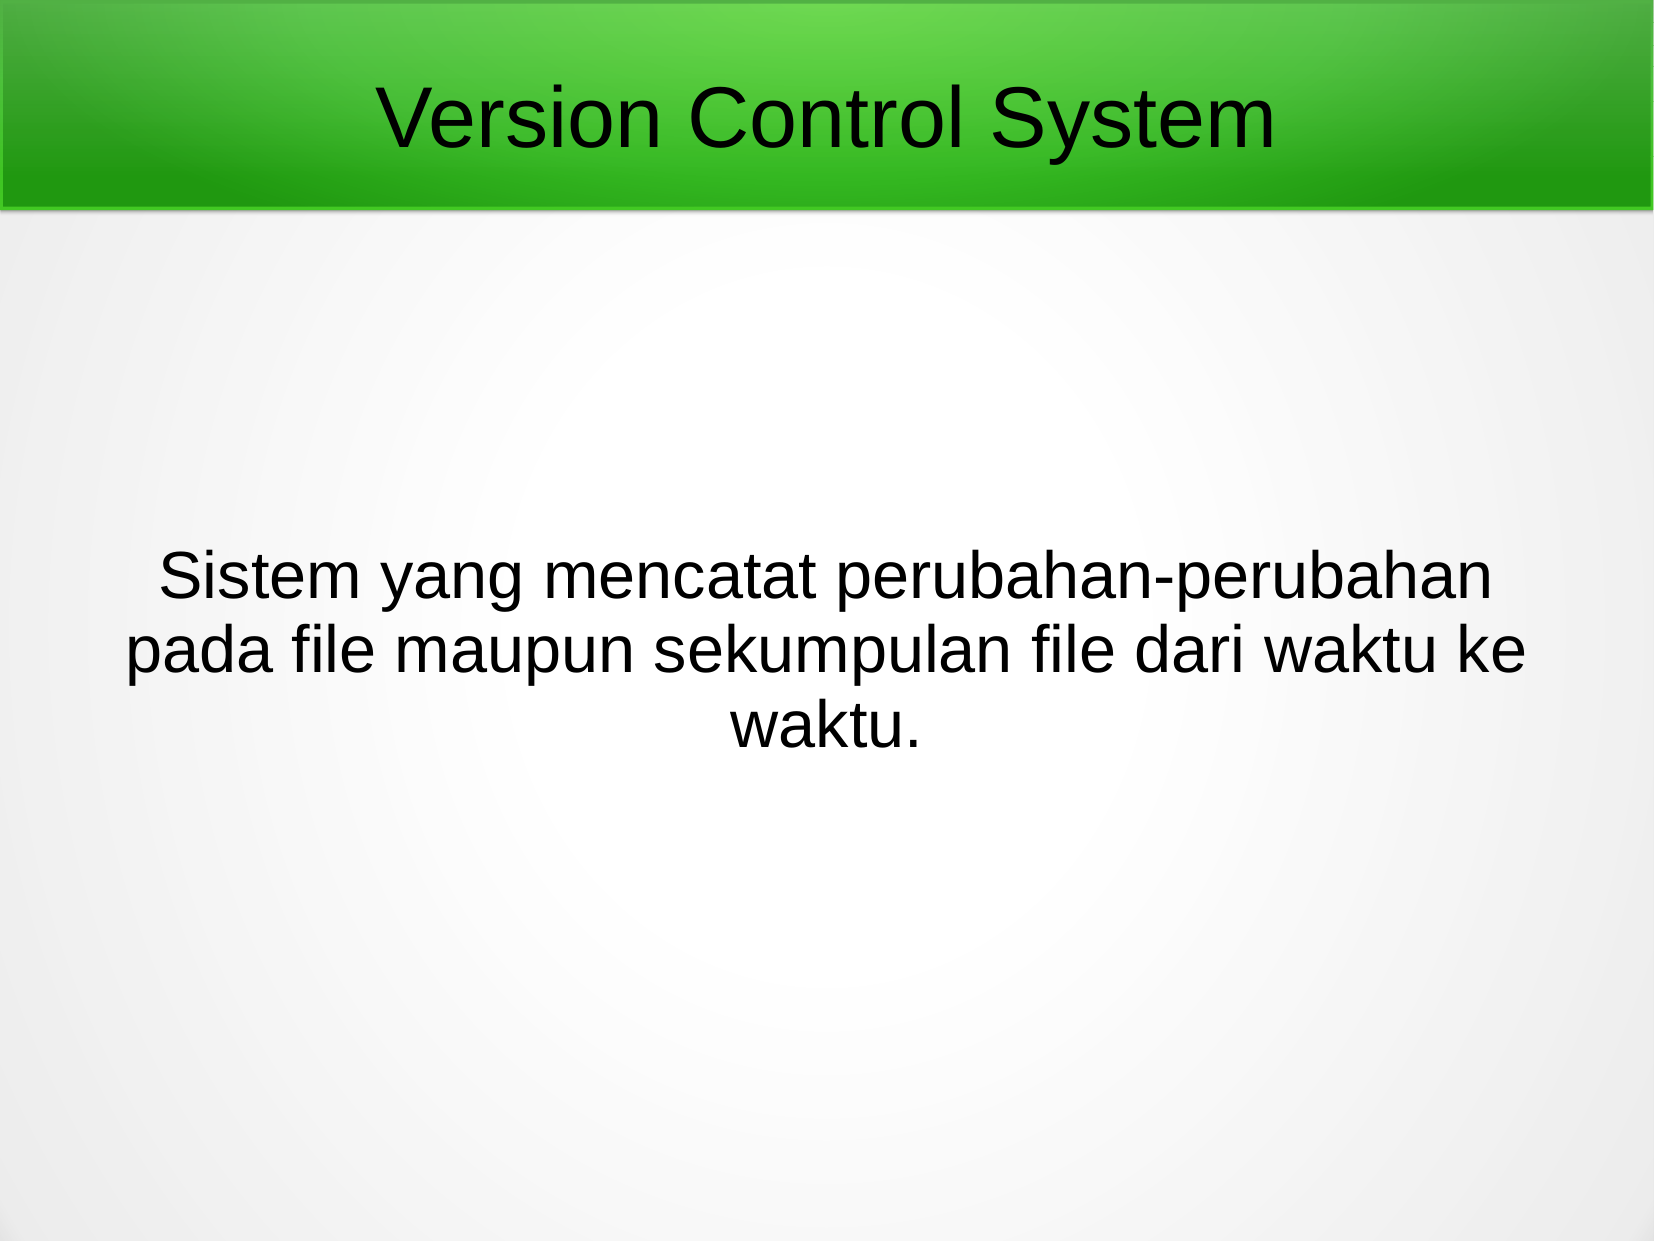

# Version Control System
Sistem yang mencatat perubahan-perubahan pada file maupun sekumpulan file dari waktu ke waktu.